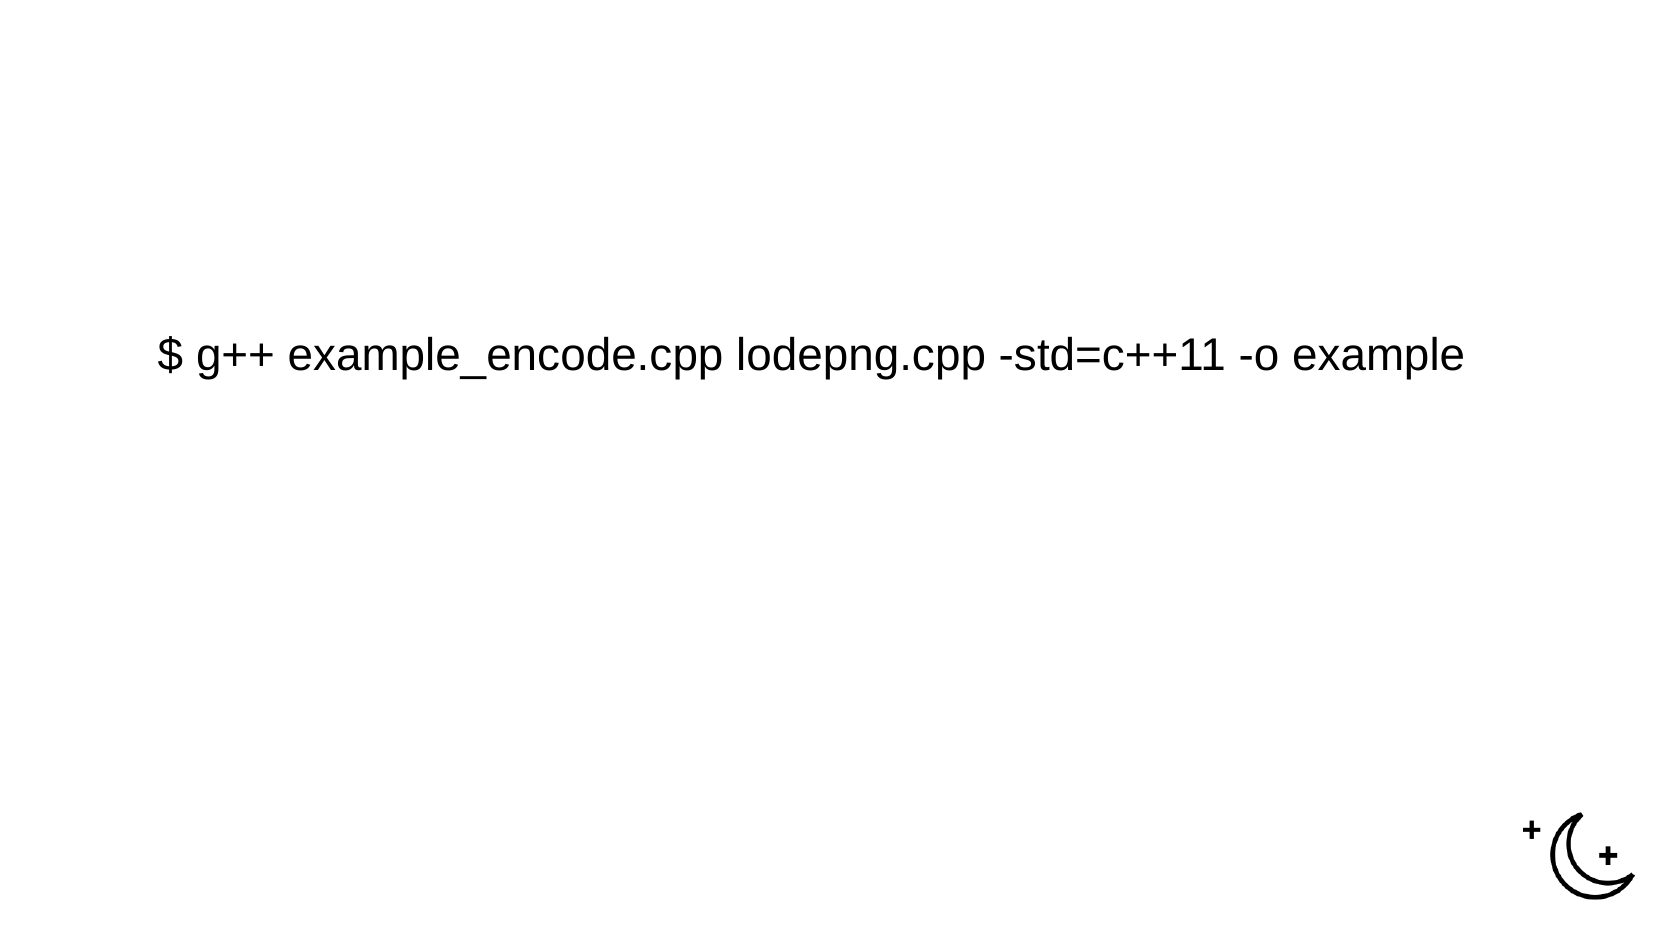

# $ g++ example_encode.cpp lodepng.cpp -std=c++11 -o example